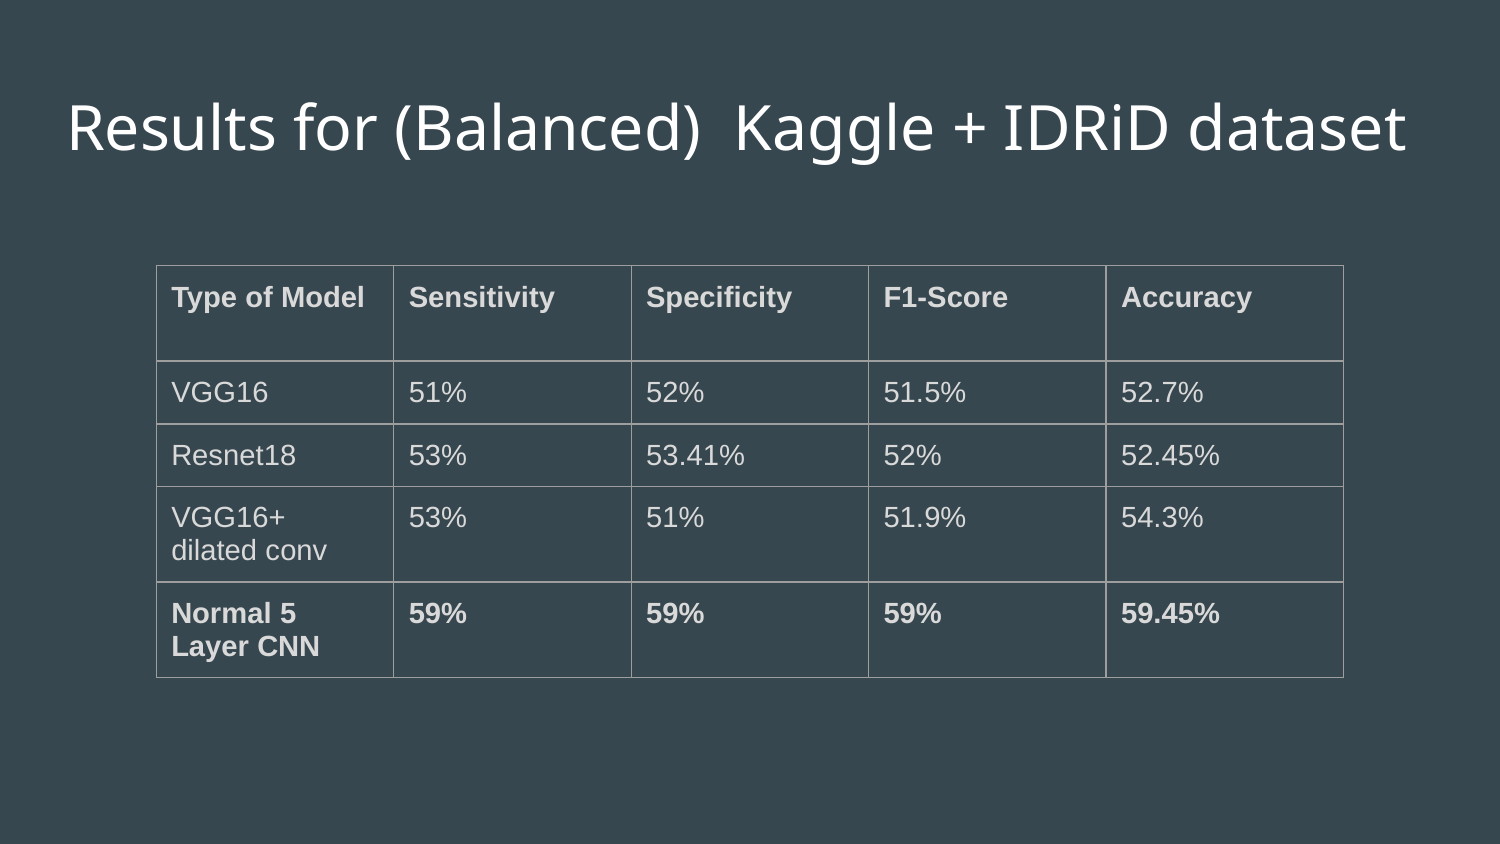

# Results for (Balanced) Kaggle + IDRiD dataset
| Type of Model | Sensitivity | Specificity | F1-Score | Accuracy |
| --- | --- | --- | --- | --- |
| VGG16 | 51% | 52% | 51.5% | 52.7% |
| Resnet18 | 53% | 53.41% | 52% | 52.45% |
| VGG16+ dilated conv | 53% | 51% | 51.9% | 54.3% |
| Normal 5 Layer CNN | 59% | 59% | 59% | 59.45% |